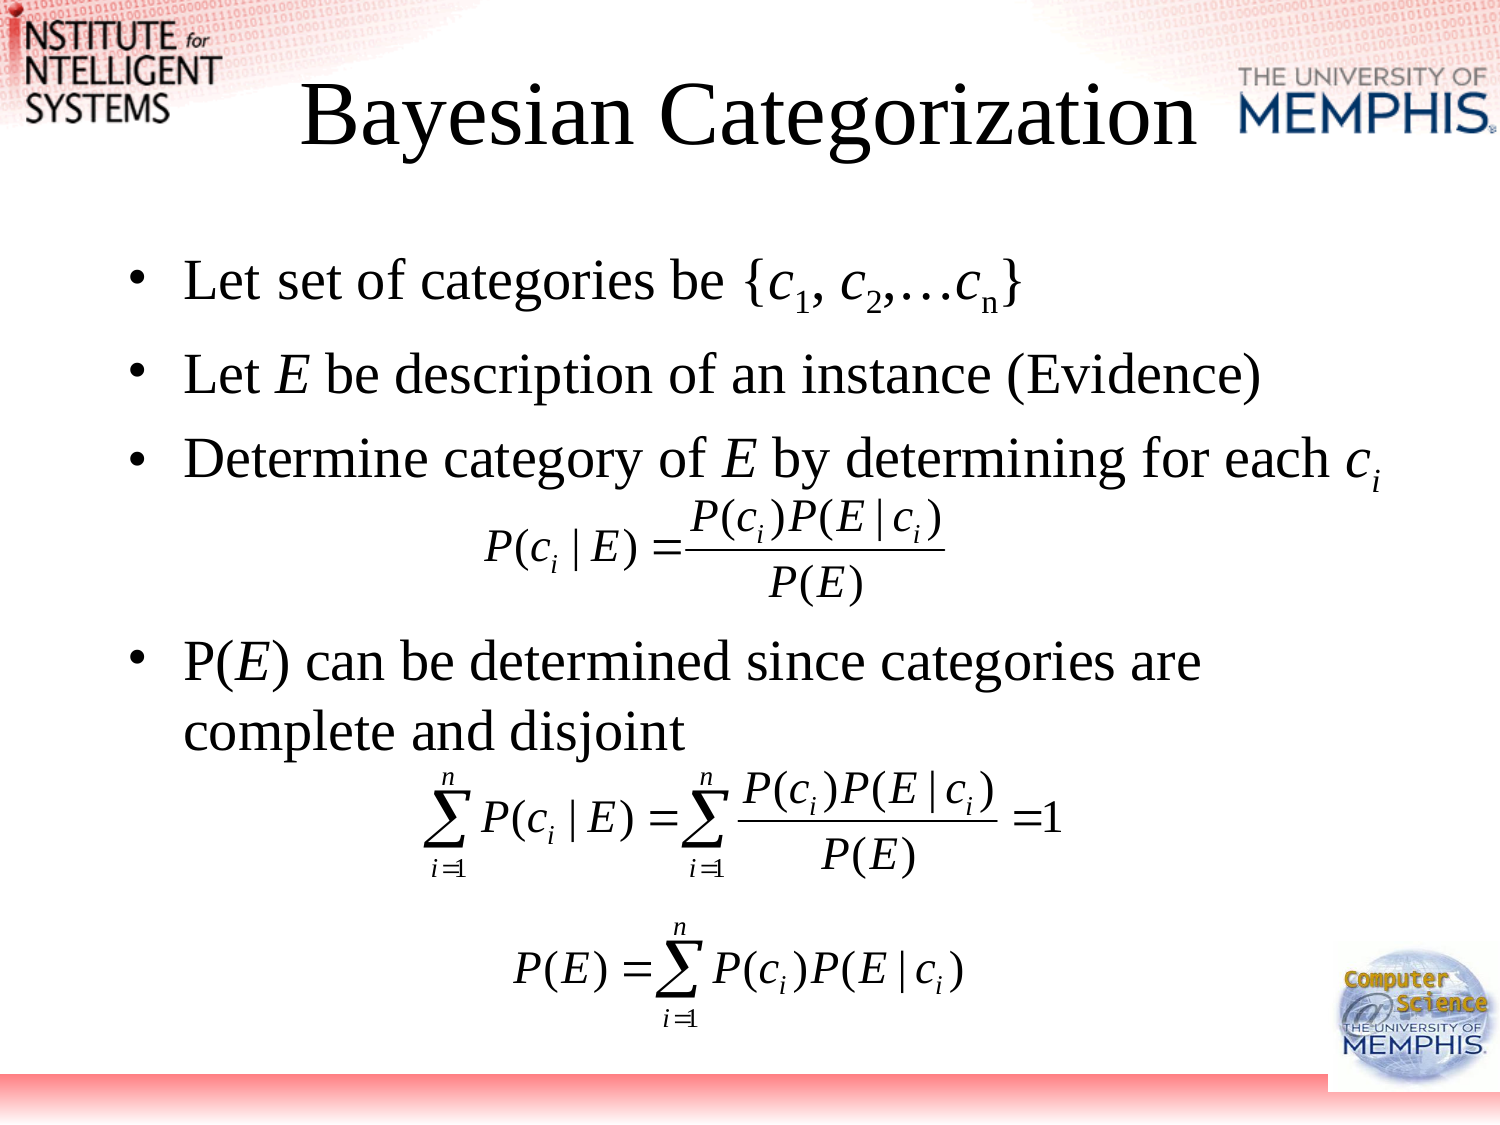

# Bayesian Categorization
Let set of categories be {c1, c2,…cn}
Let E be description of an instance (Evidence)
Determine category of E by determining for each ci
P(E) can be determined since categories are complete and disjoint